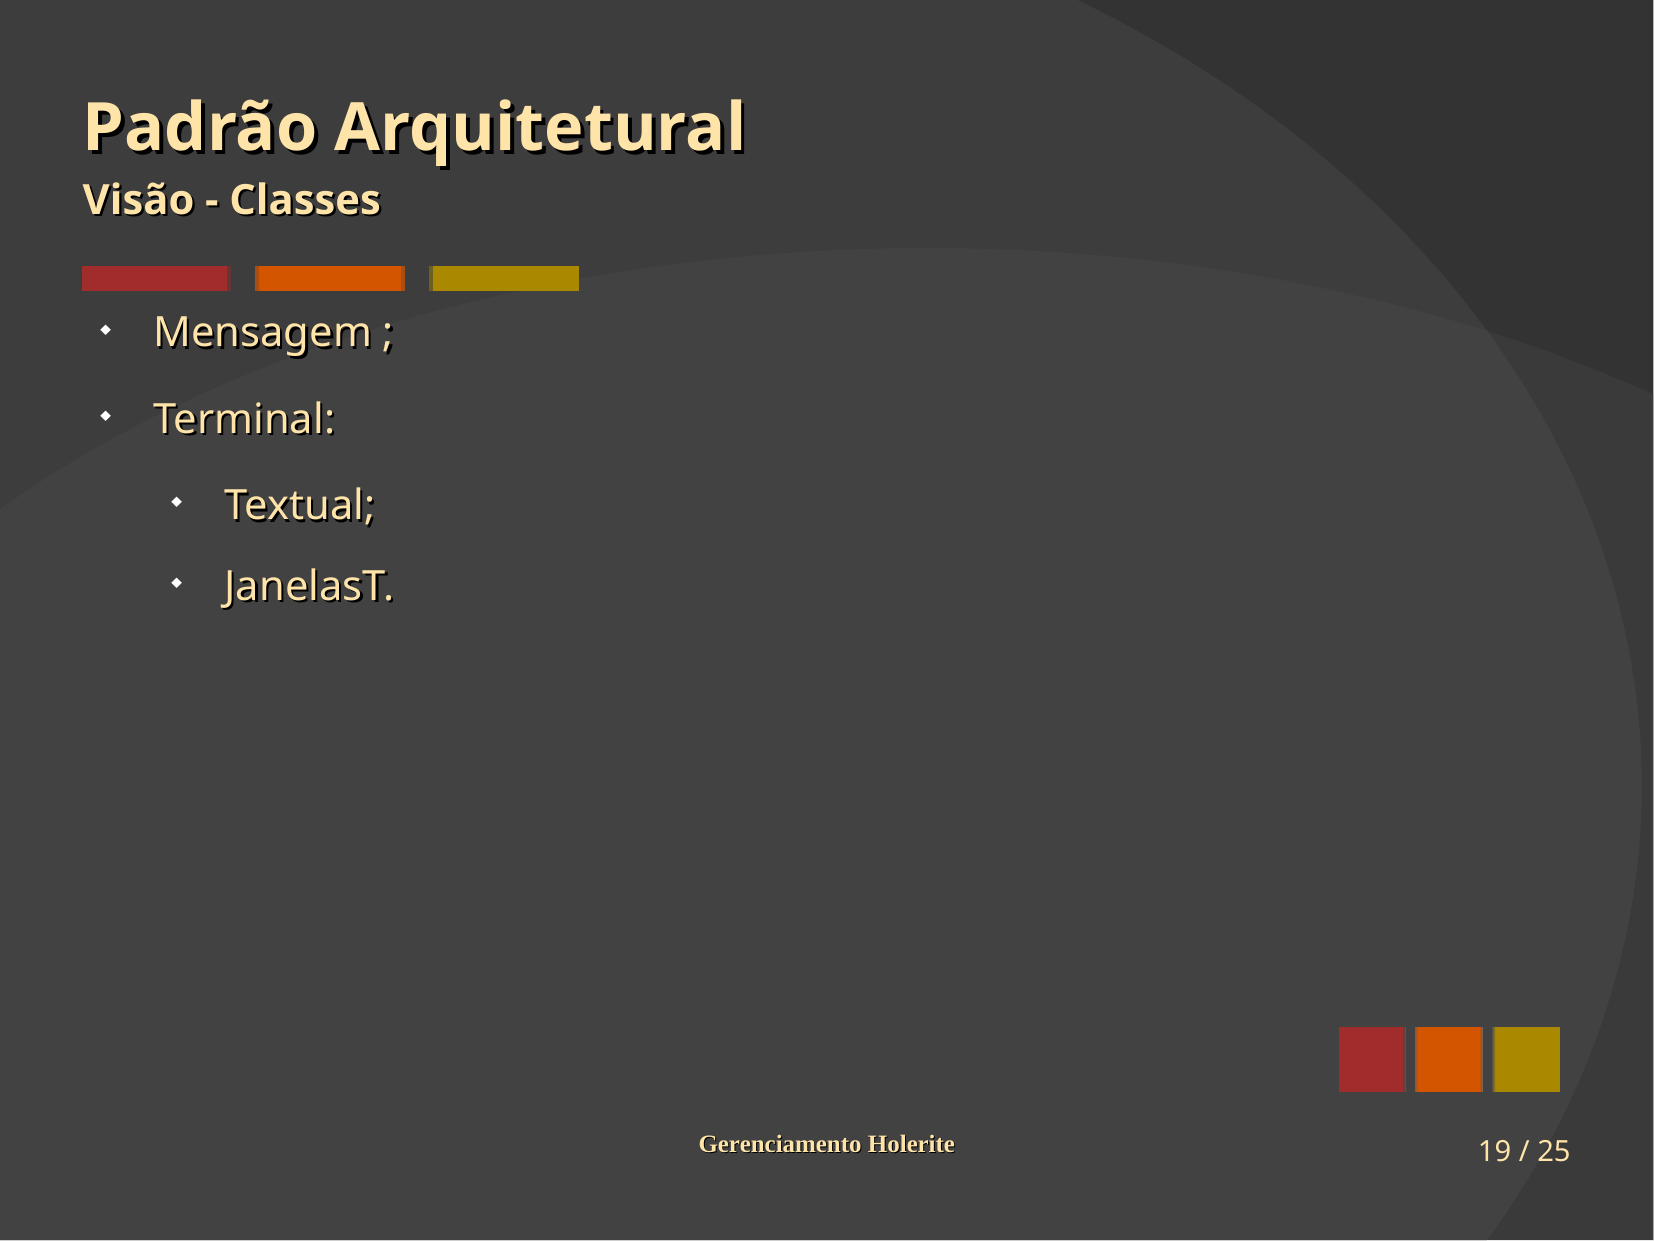

# Padrão Arquitetural Visão - Classes
Mensagem ;
Terminal:
Textual;
JanelasT.
19